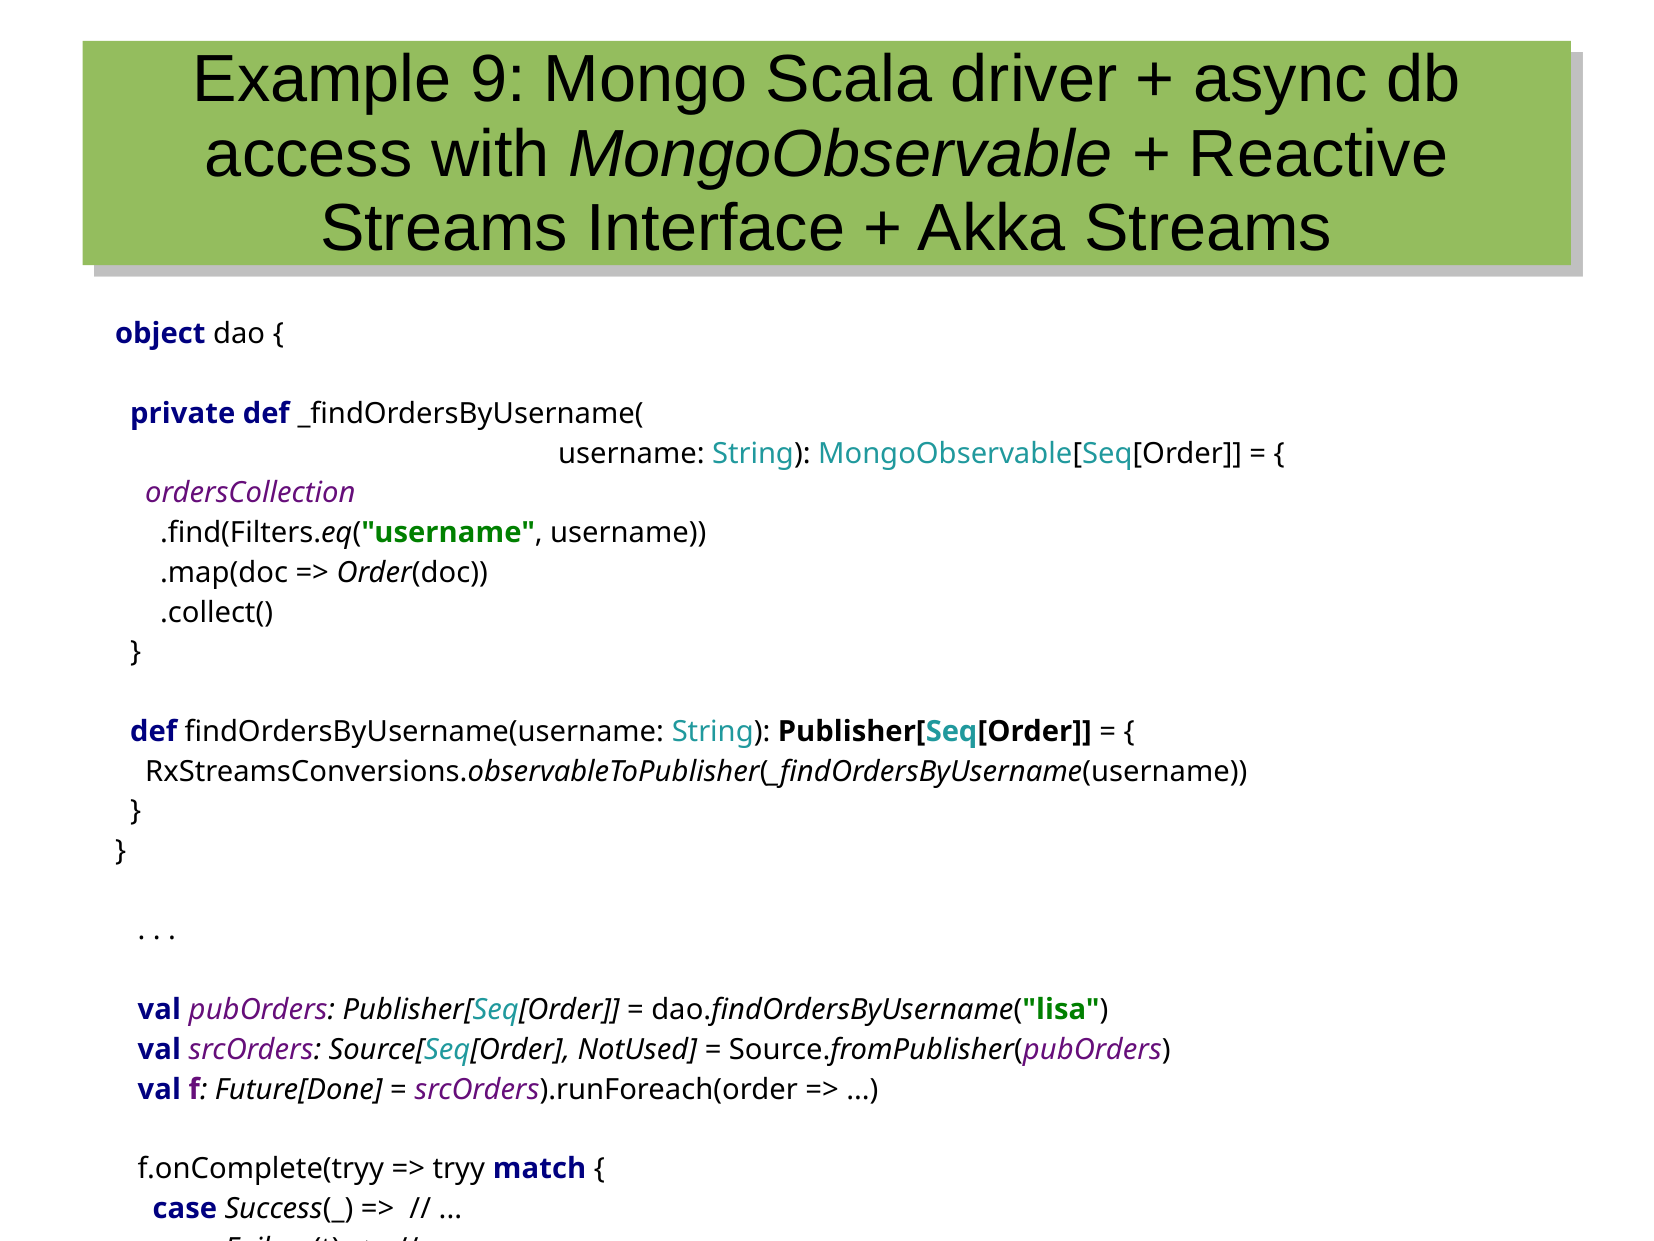

# Example 9: Mongo Scala driver + async db access with MongoObservable + Reactive Streams Interface + Akka Streams
object dao {
 private def _findOrdersByUsername(
 						username: String): MongoObservable[Seq[Order]] = {
 ordersCollection
 .find(Filters.eq("username", username))
 .map(doc => Order(doc))
 .collect()
 }
 def findOrdersByUsername(username: String): Publisher[Seq[Order]] = {
 RxStreamsConversions.observableToPublisher(_findOrdersByUsername(username))
 }
}
 . . .
 val pubOrders: Publisher[Seq[Order]] = dao.findOrdersByUsername("lisa")
 val srcOrders: Source[Seq[Order], NotUsed] = Source.fromPublisher(pubOrders)
 val f: Future[Done] = srcOrders).runForeach(order => ...)
 f.onComplete(tryy => tryy match {
 case Success(_) => // ...
 case Failure(t) => // ...
 })